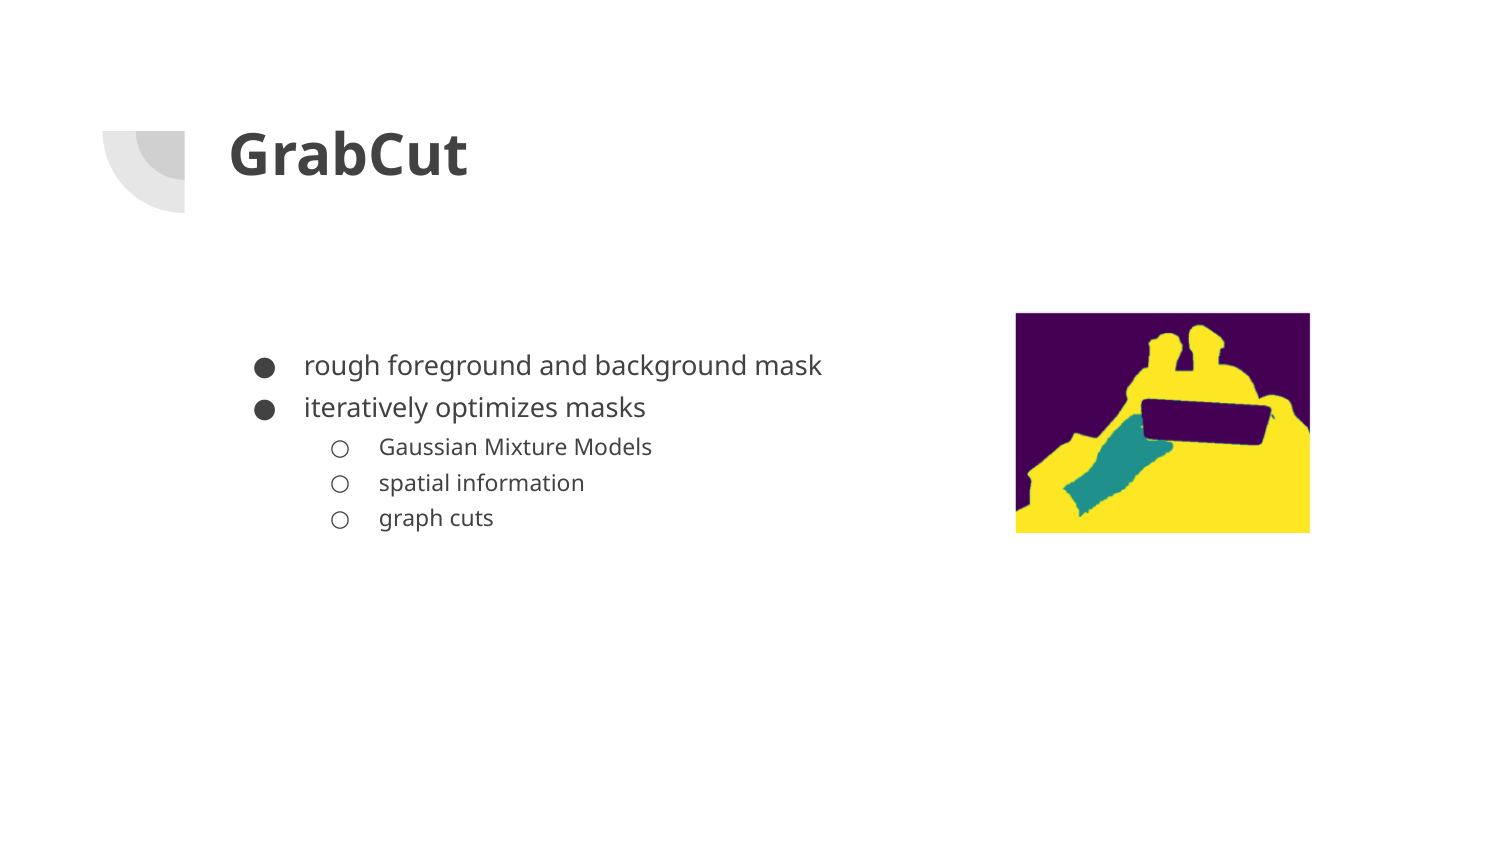

# GrabCut
rough foreground and background mask
iteratively optimizes masks
Gaussian Mixture Models
spatial information
graph cuts